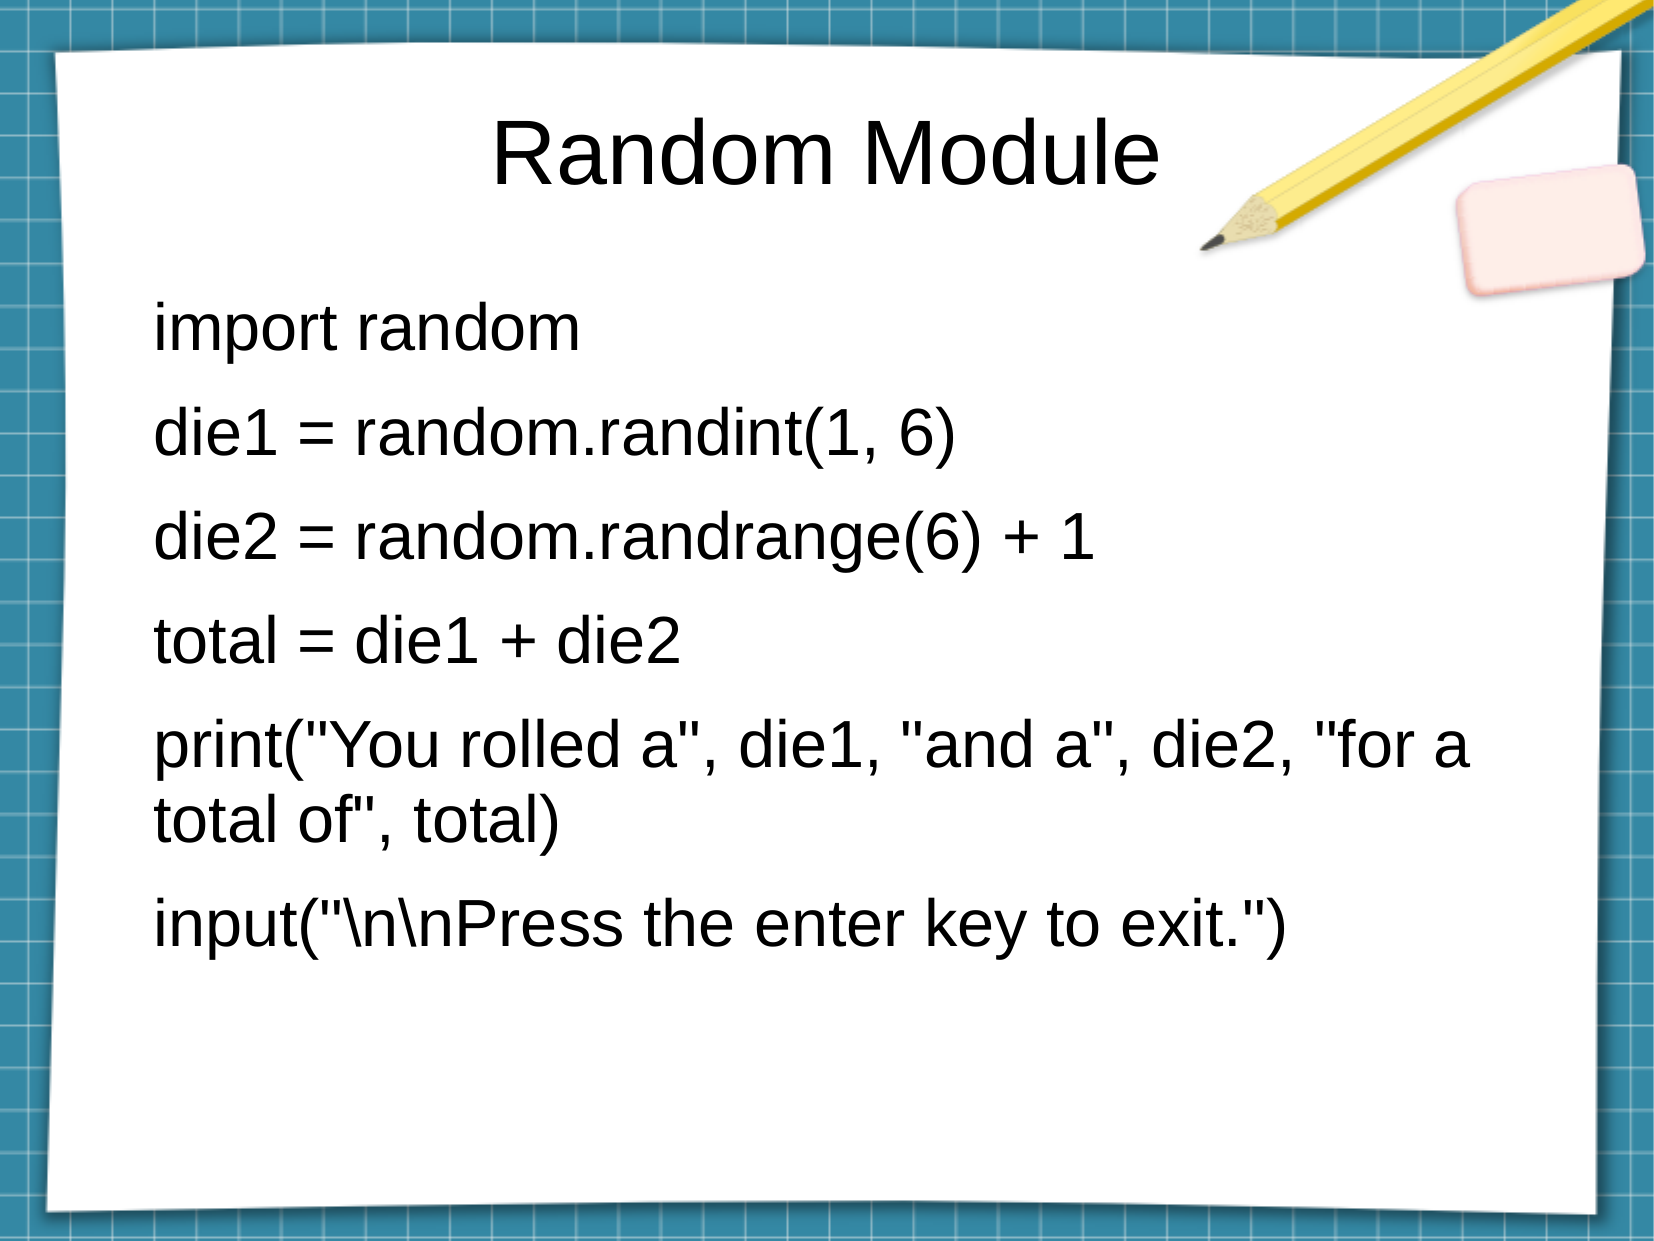

# Random Module
import random
die1 = random.randint(1, 6)
die2 = random.randrange(6) + 1
total = die1 + die2
print("You rolled a", die1, "and a", die2, "for a total of", total)
input("\n\nPress the enter key to exit.")